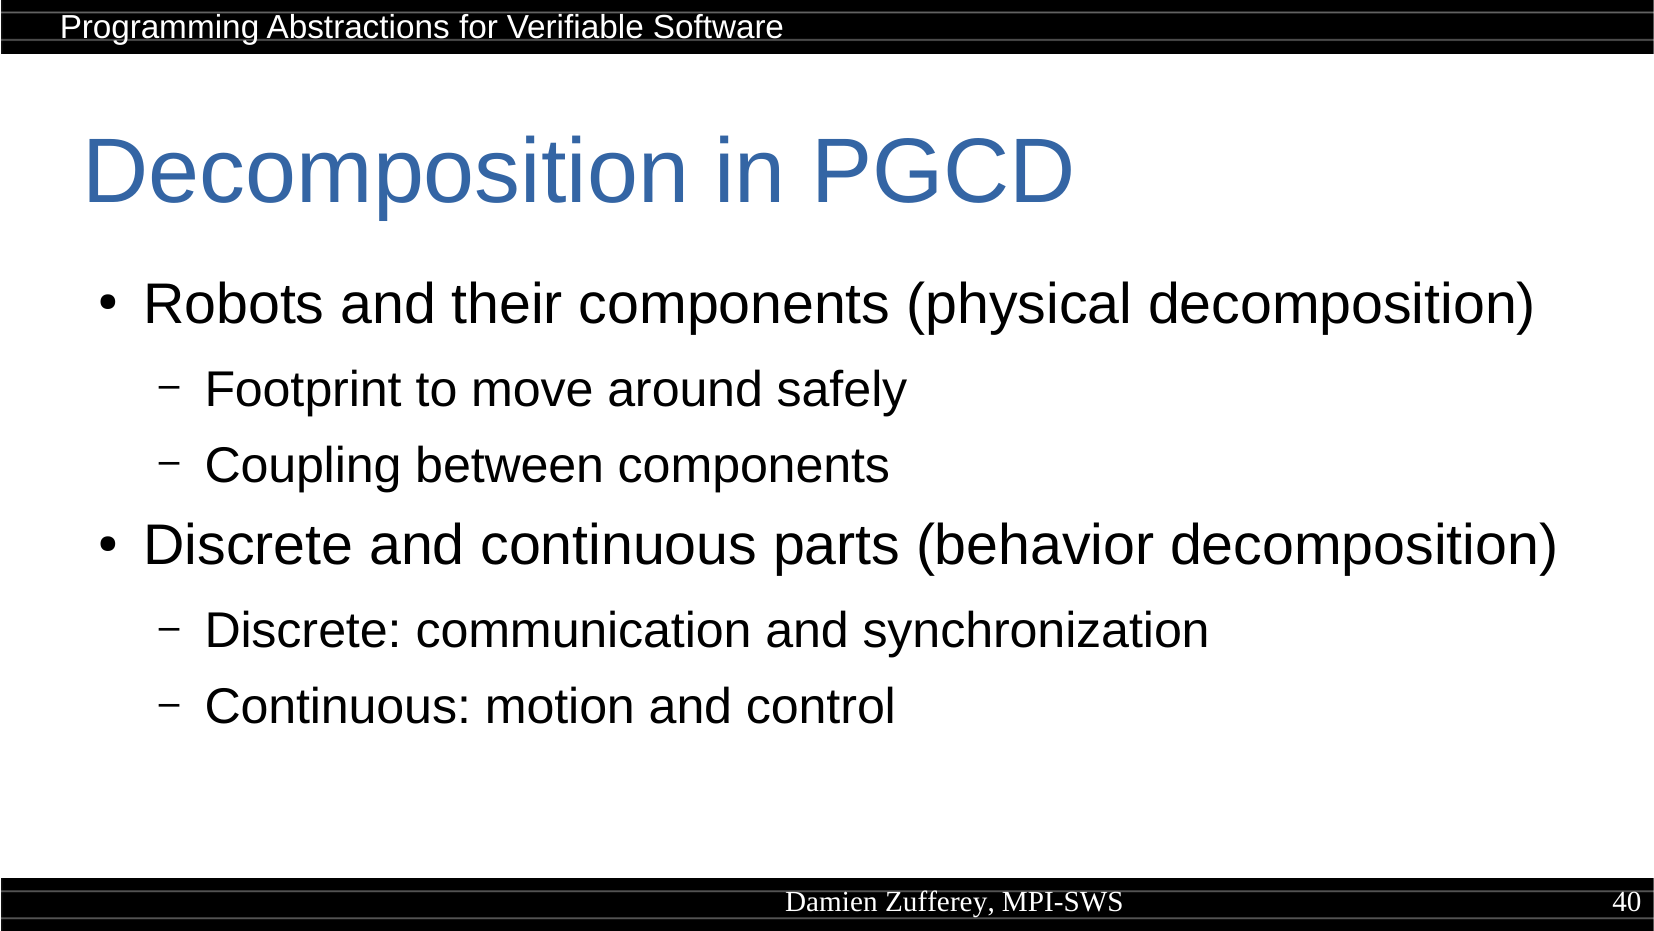

# Decomposition in PGCD
Robots and their components (physical decomposition)
Footprint to move around safely
Coupling between components
Discrete and continuous parts (behavior decomposition)
Discrete: communication and synchronization
Continuous: motion and control